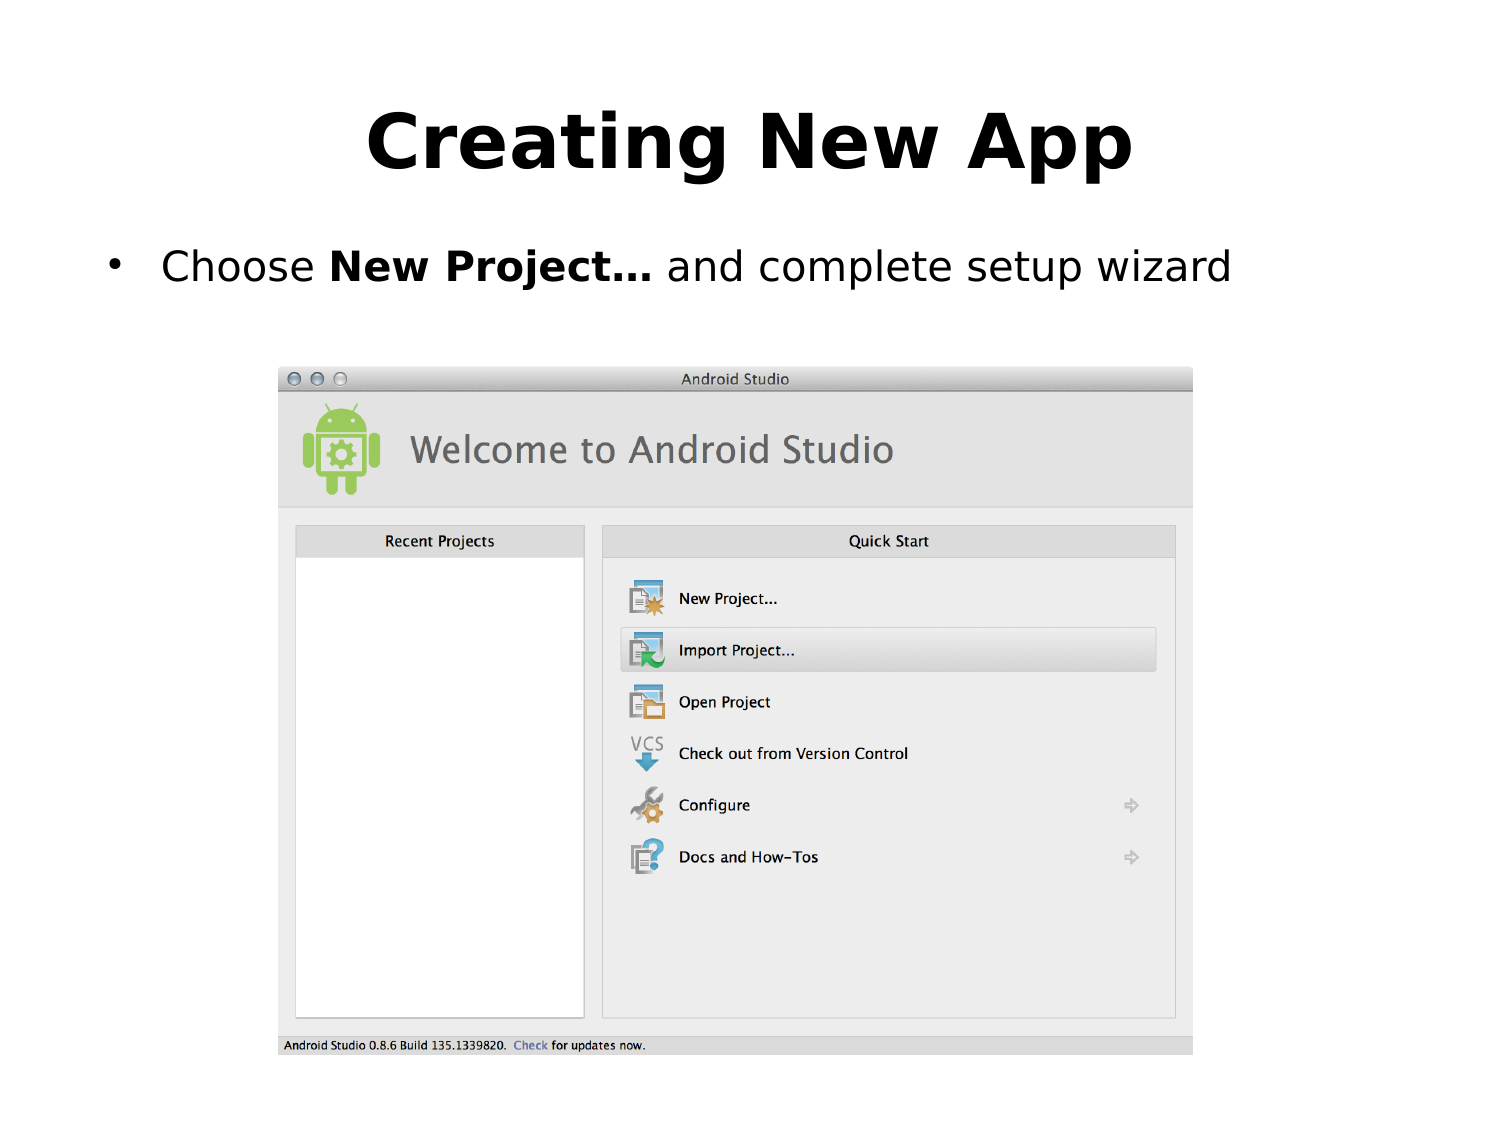

# Creating New App
Choose New Project… and complete setup wizard